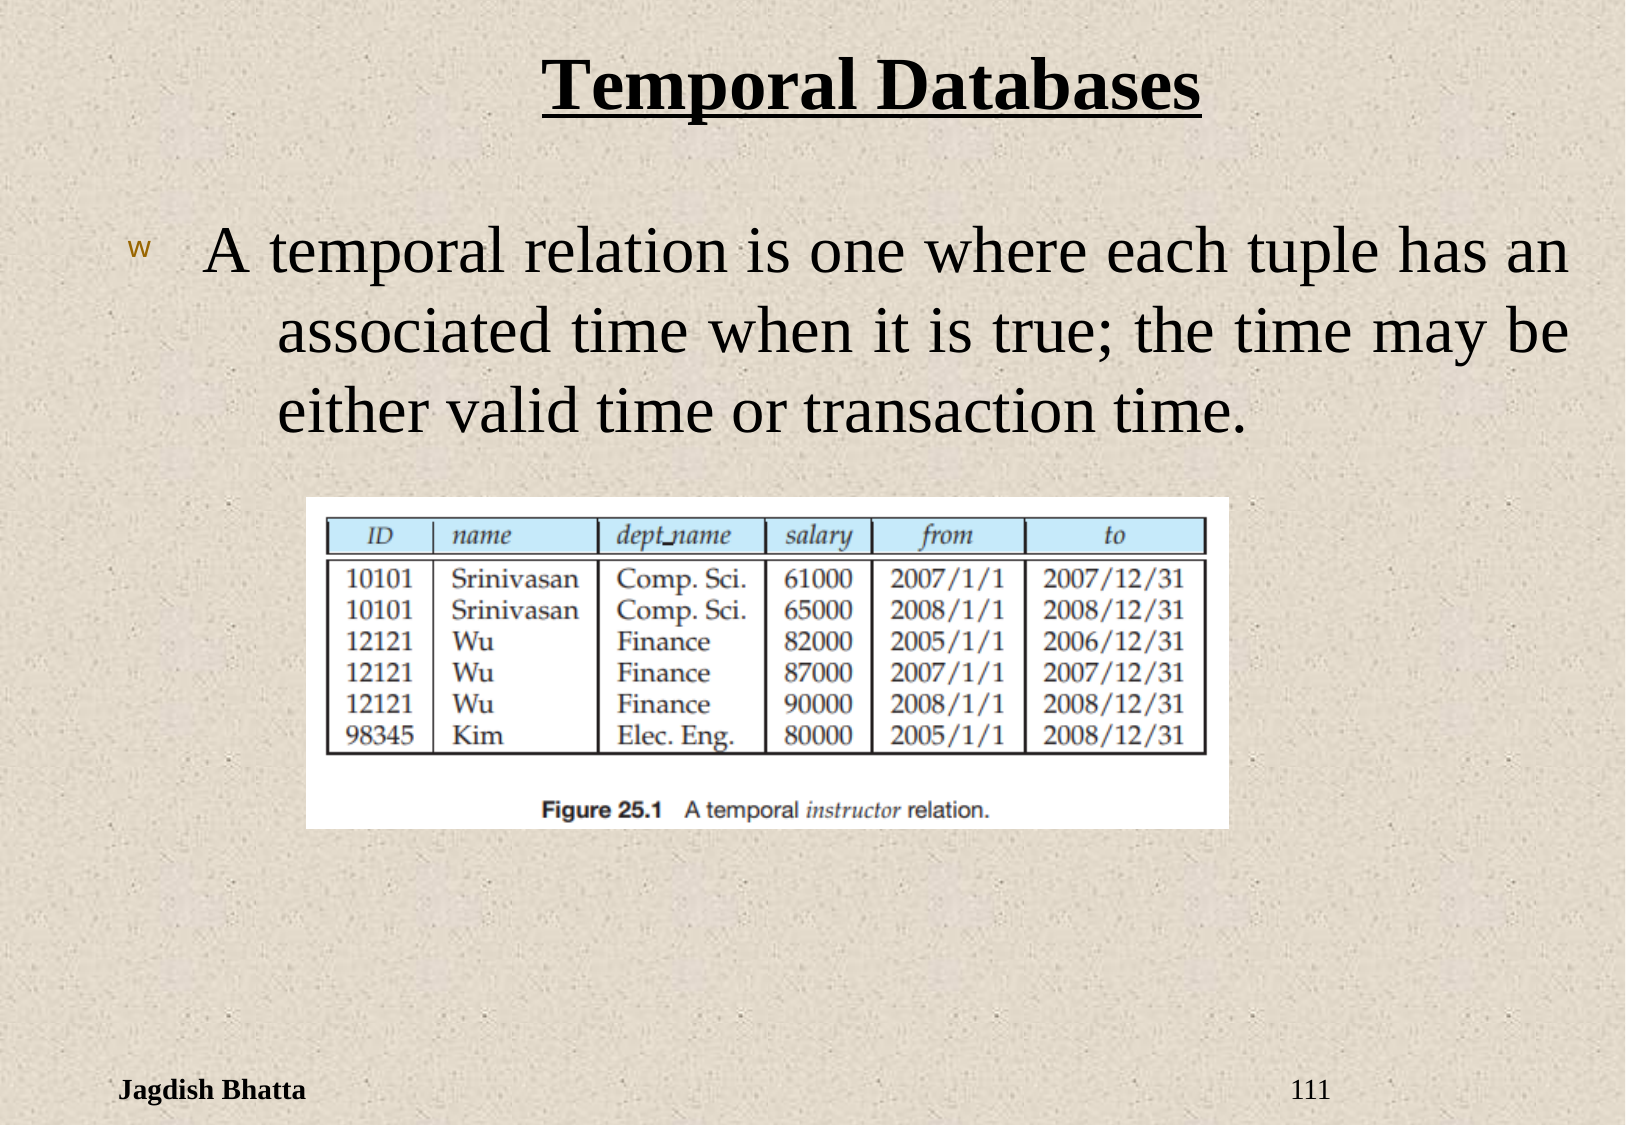

# Temporal Databases
A temporal relation is one where each tuple has an associated time when it is true; the time may be either valid time or transaction time.
Jagdish Bhatta
110